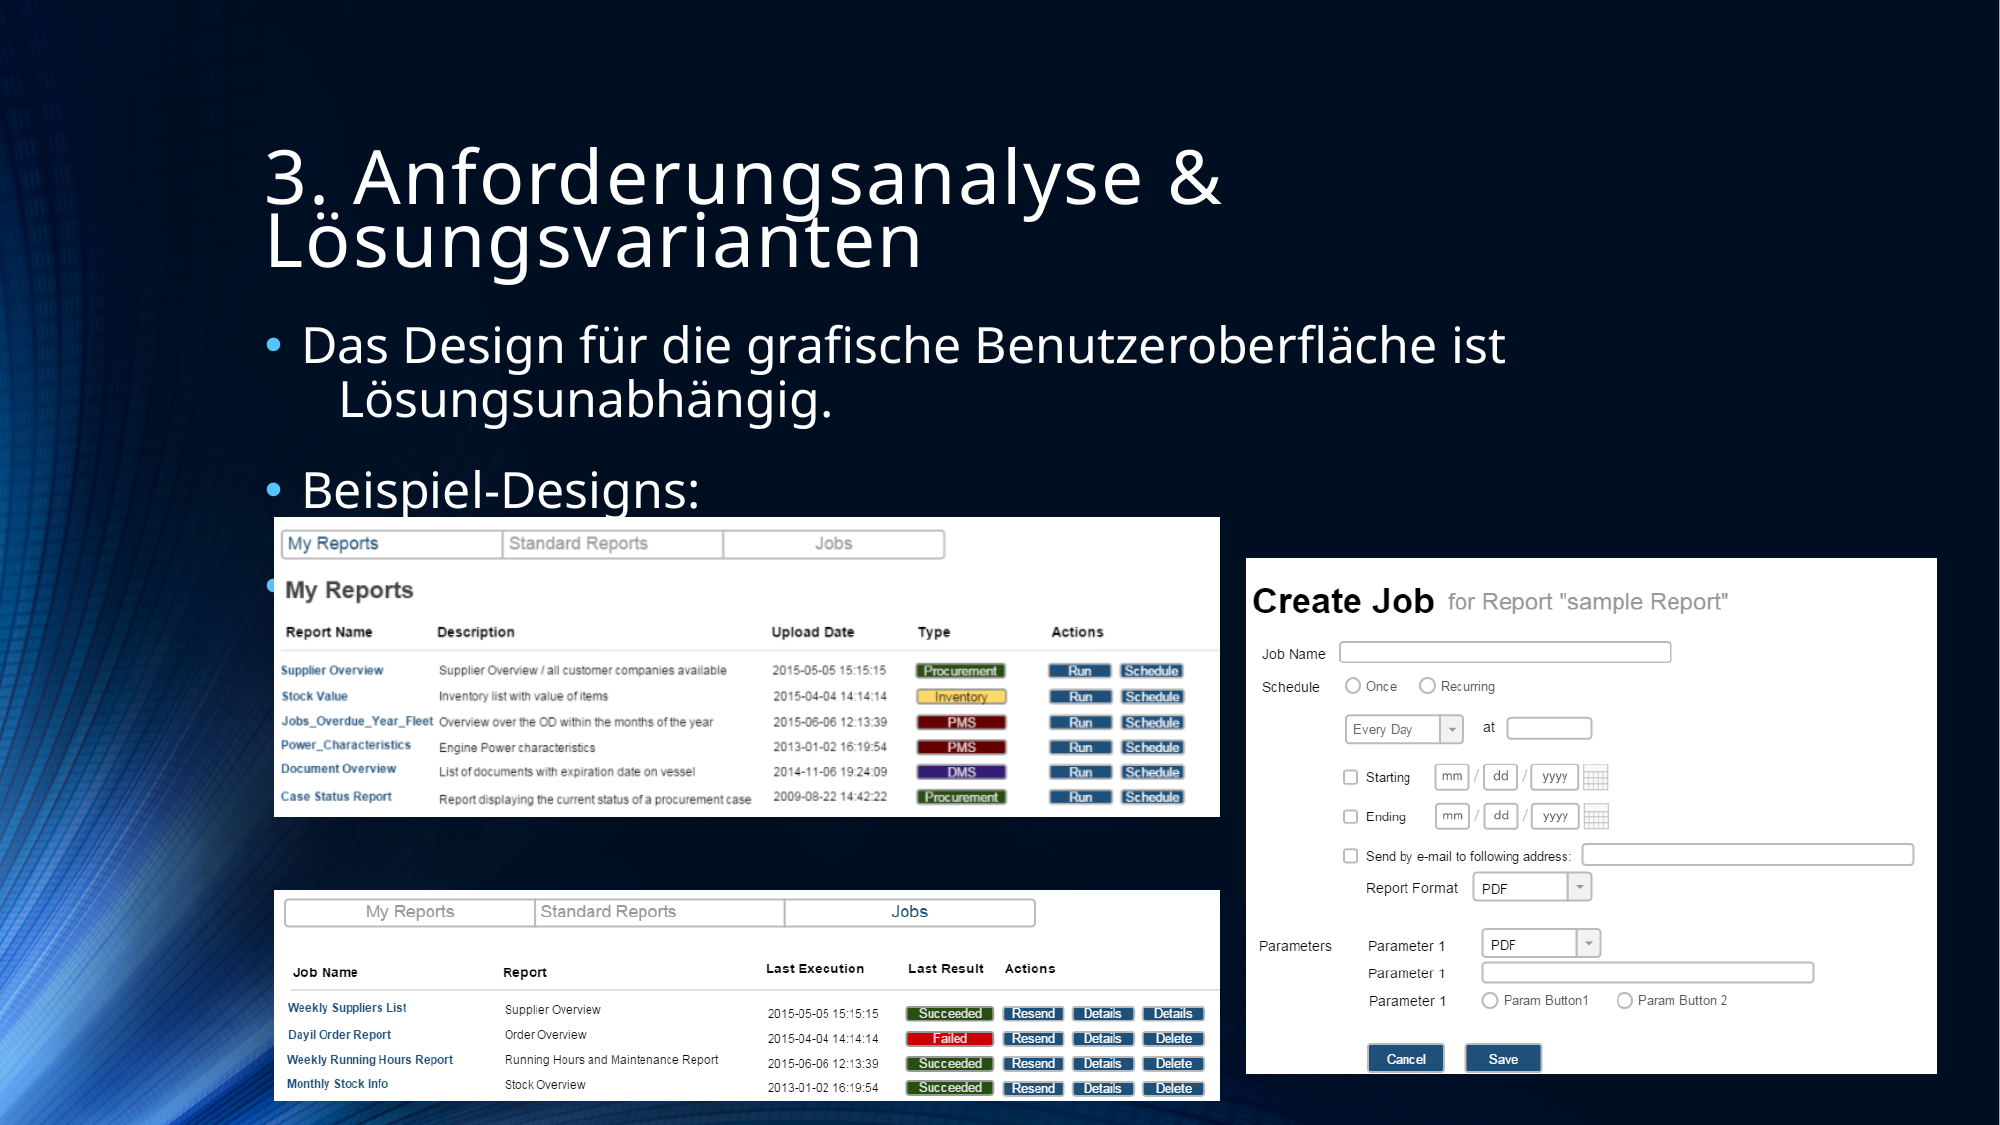

# 3. Anforderungsanalyse & Lösungsvarianten
Das Design für die grafische Benutzeroberfläche ist Lösungsunabhängig.
Beispiel-Designs: